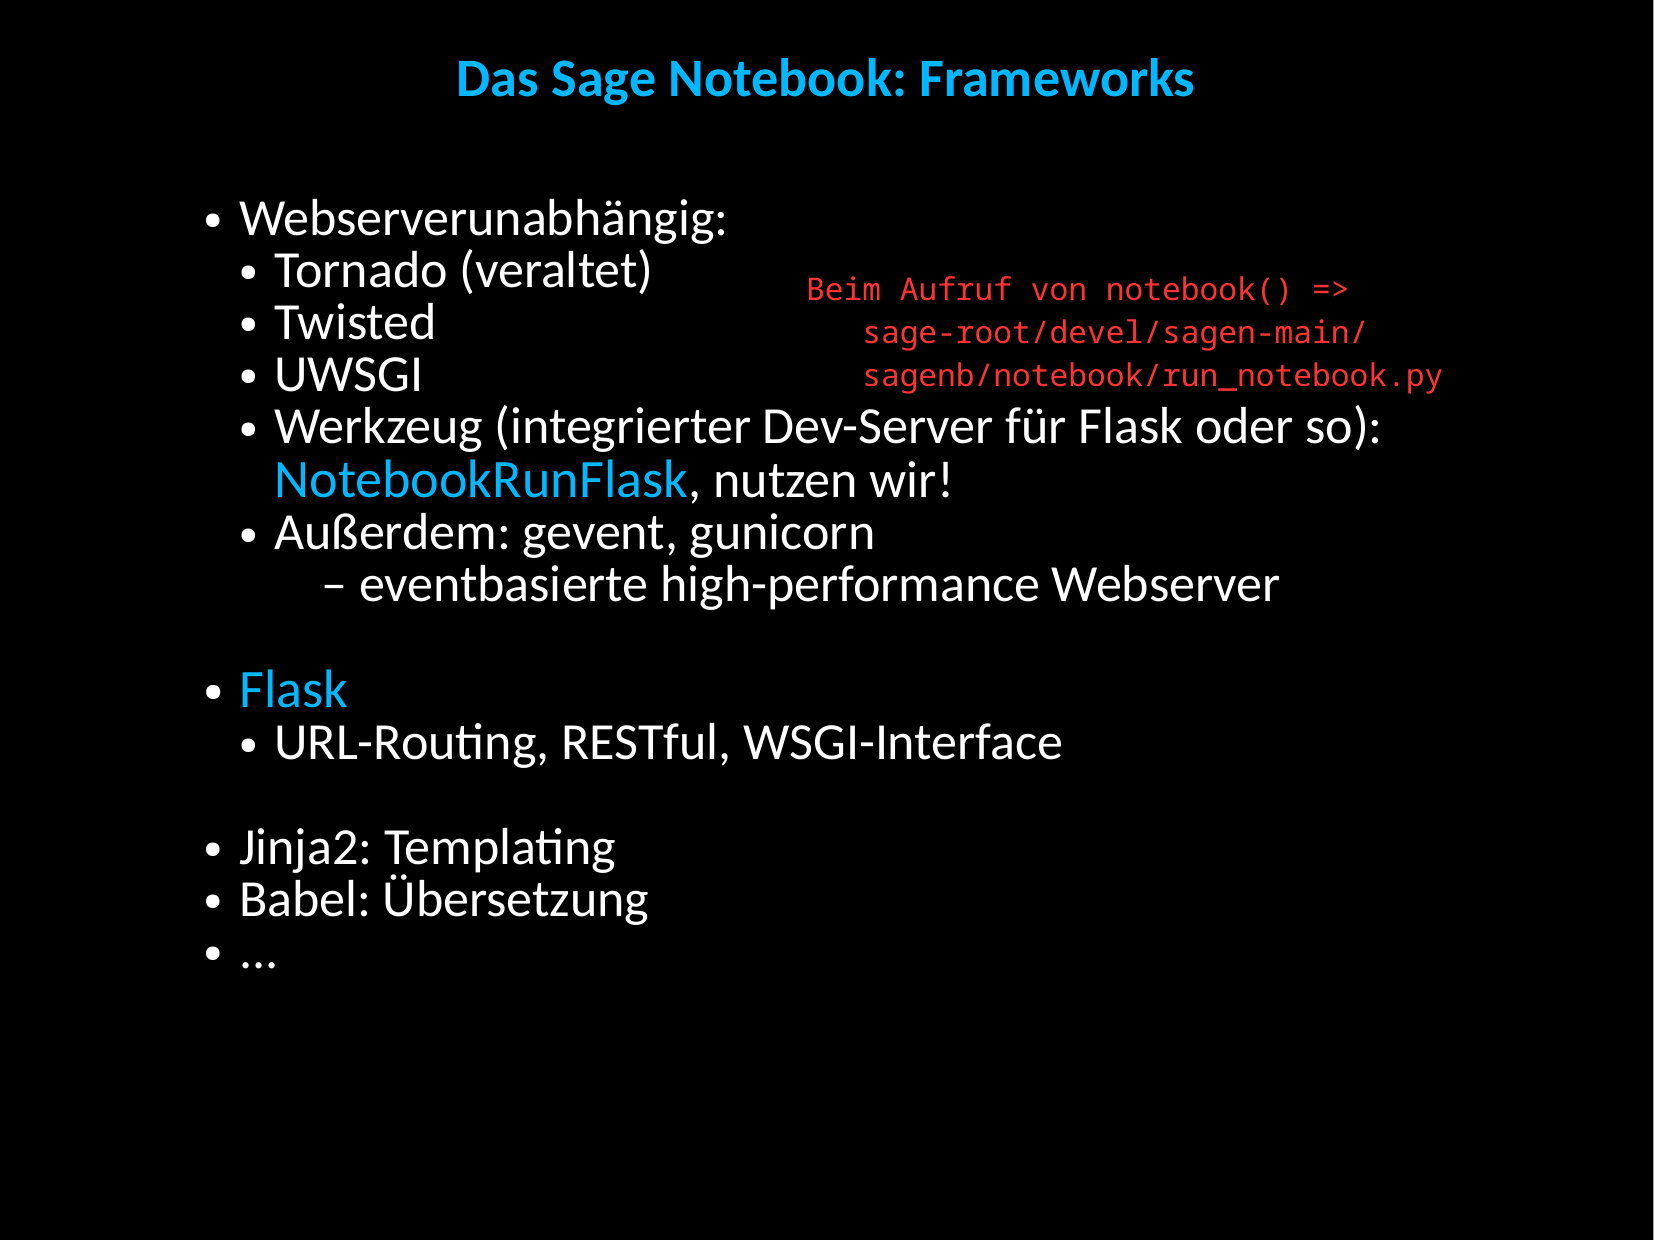

Das Sage Notebook: Frameworks
Webserverunabhängig:
Tornado (veraltet)
Twisted
UWSGI
Werkzeug (integrierter Dev-Server für Flask oder so):
NotebookRunFlask, nutzen wir!
Außerdem: gevent, gunicorn
 – eventbasierte high-performance Webserver
Flask
URL-Routing, RESTful, WSGI-Interface
Jinja2: Templating
Babel: Übersetzung
...
Beim Aufruf von notebook() =>
 sage-root/devel/sagen-main/
 sagenb/notebook/run_notebook.py